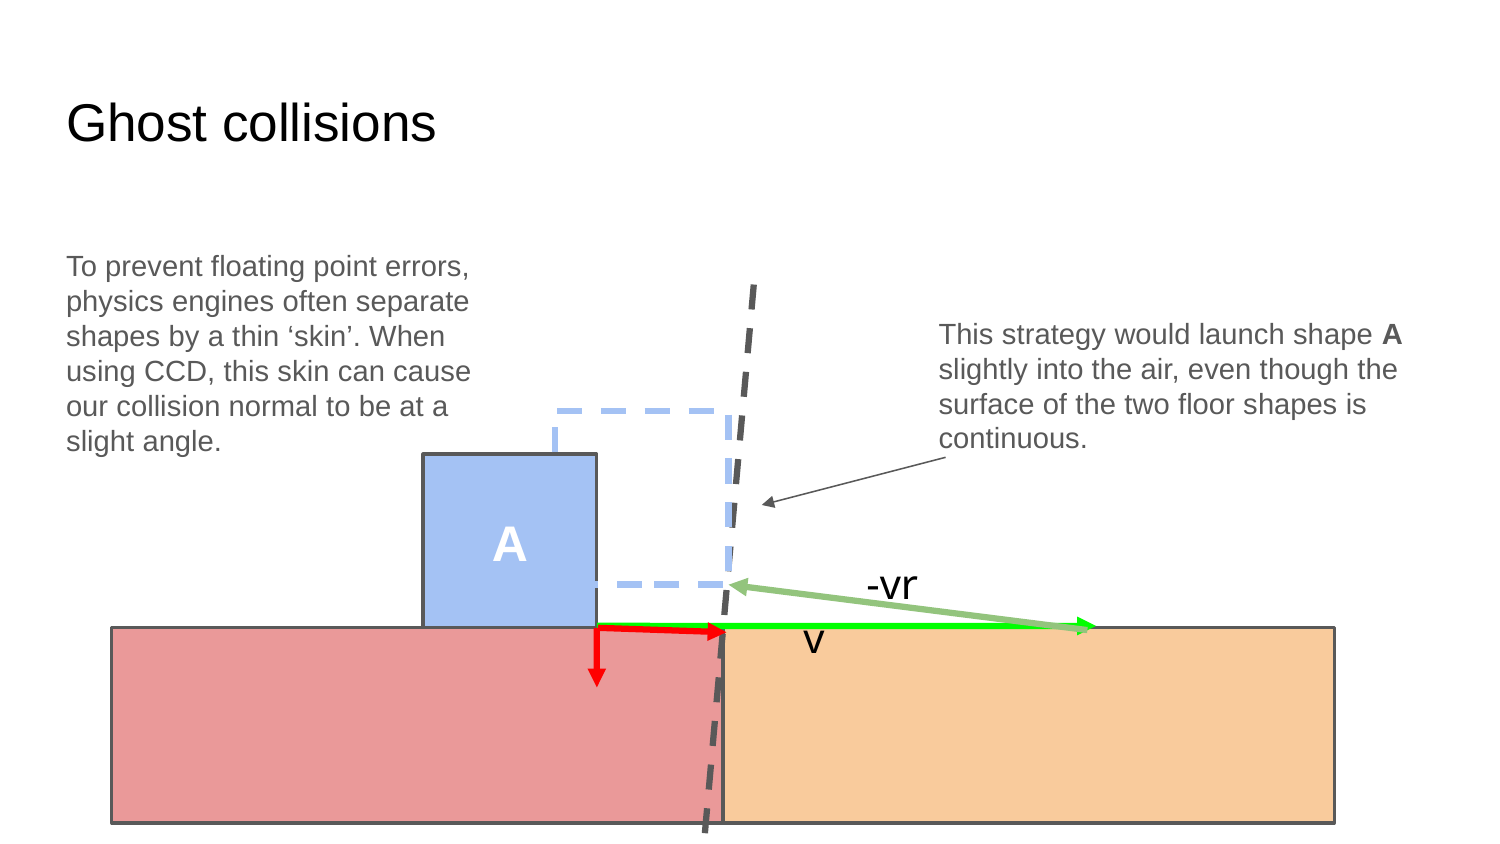

# Ghost collisions
To prevent floating point errors, physics engines often separate shapes by a thin ‘skin’. When using CCD, this skin can cause our collision normal to be at a slight angle.
This strategy would launch shape A slightly into the air, even though the surface of the two floor shapes is continuous.
A
A
-vr
v